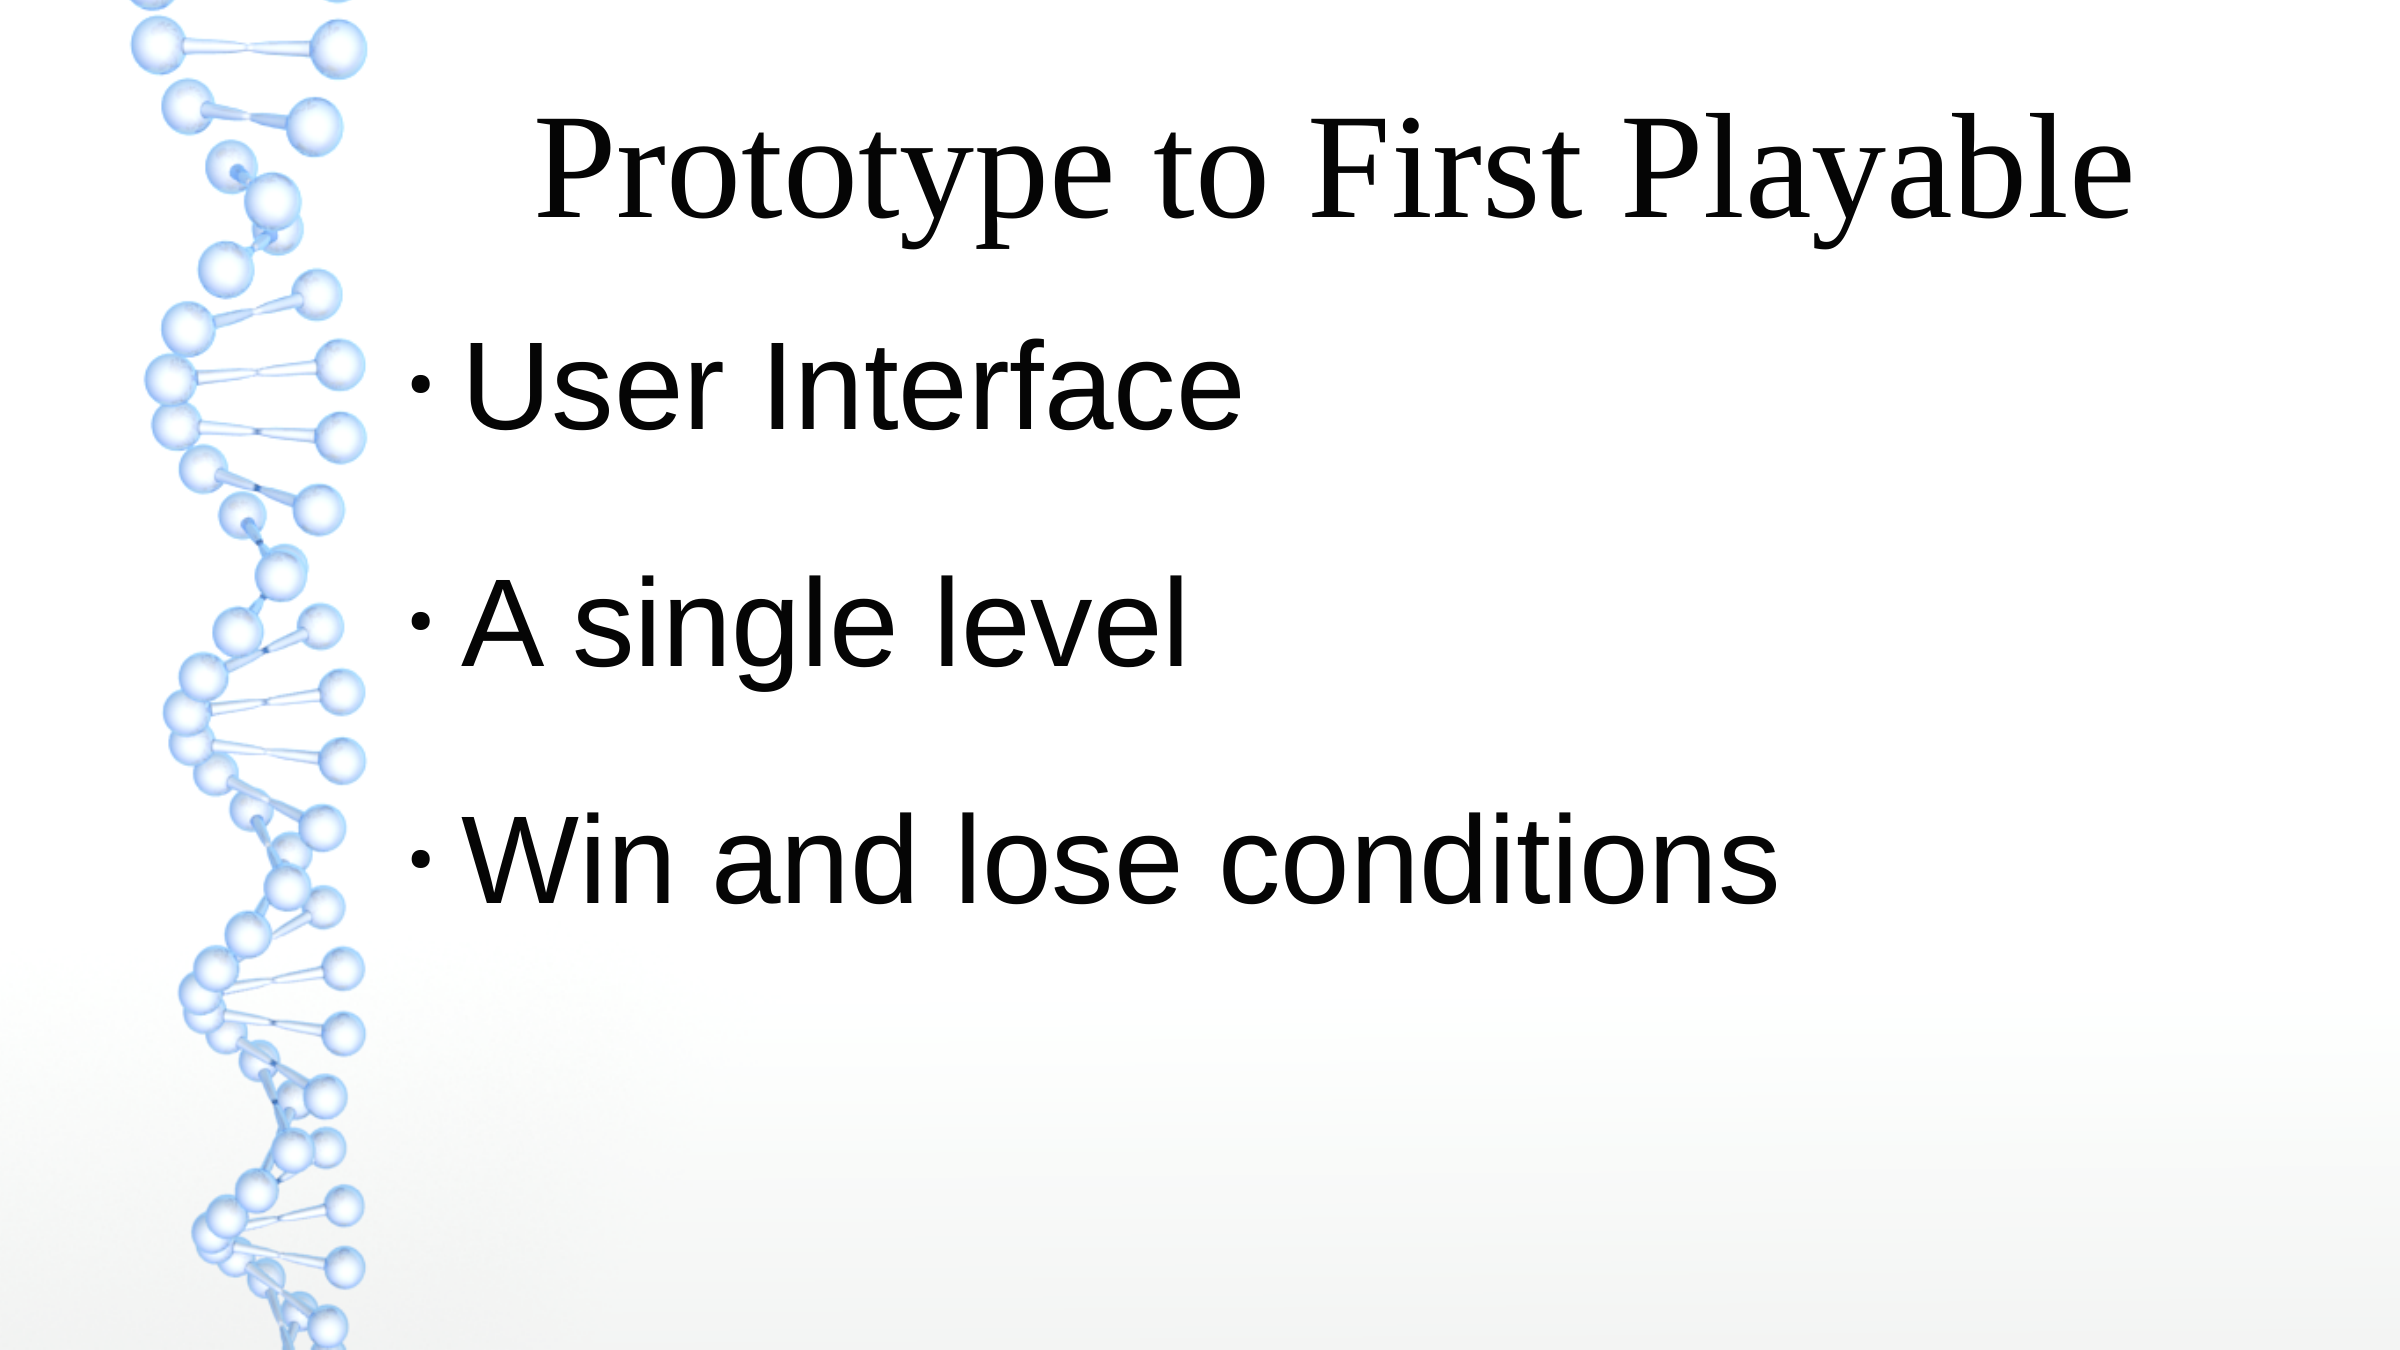

# Prototype to First Playable
User Interface
A single level
Win and lose conditions